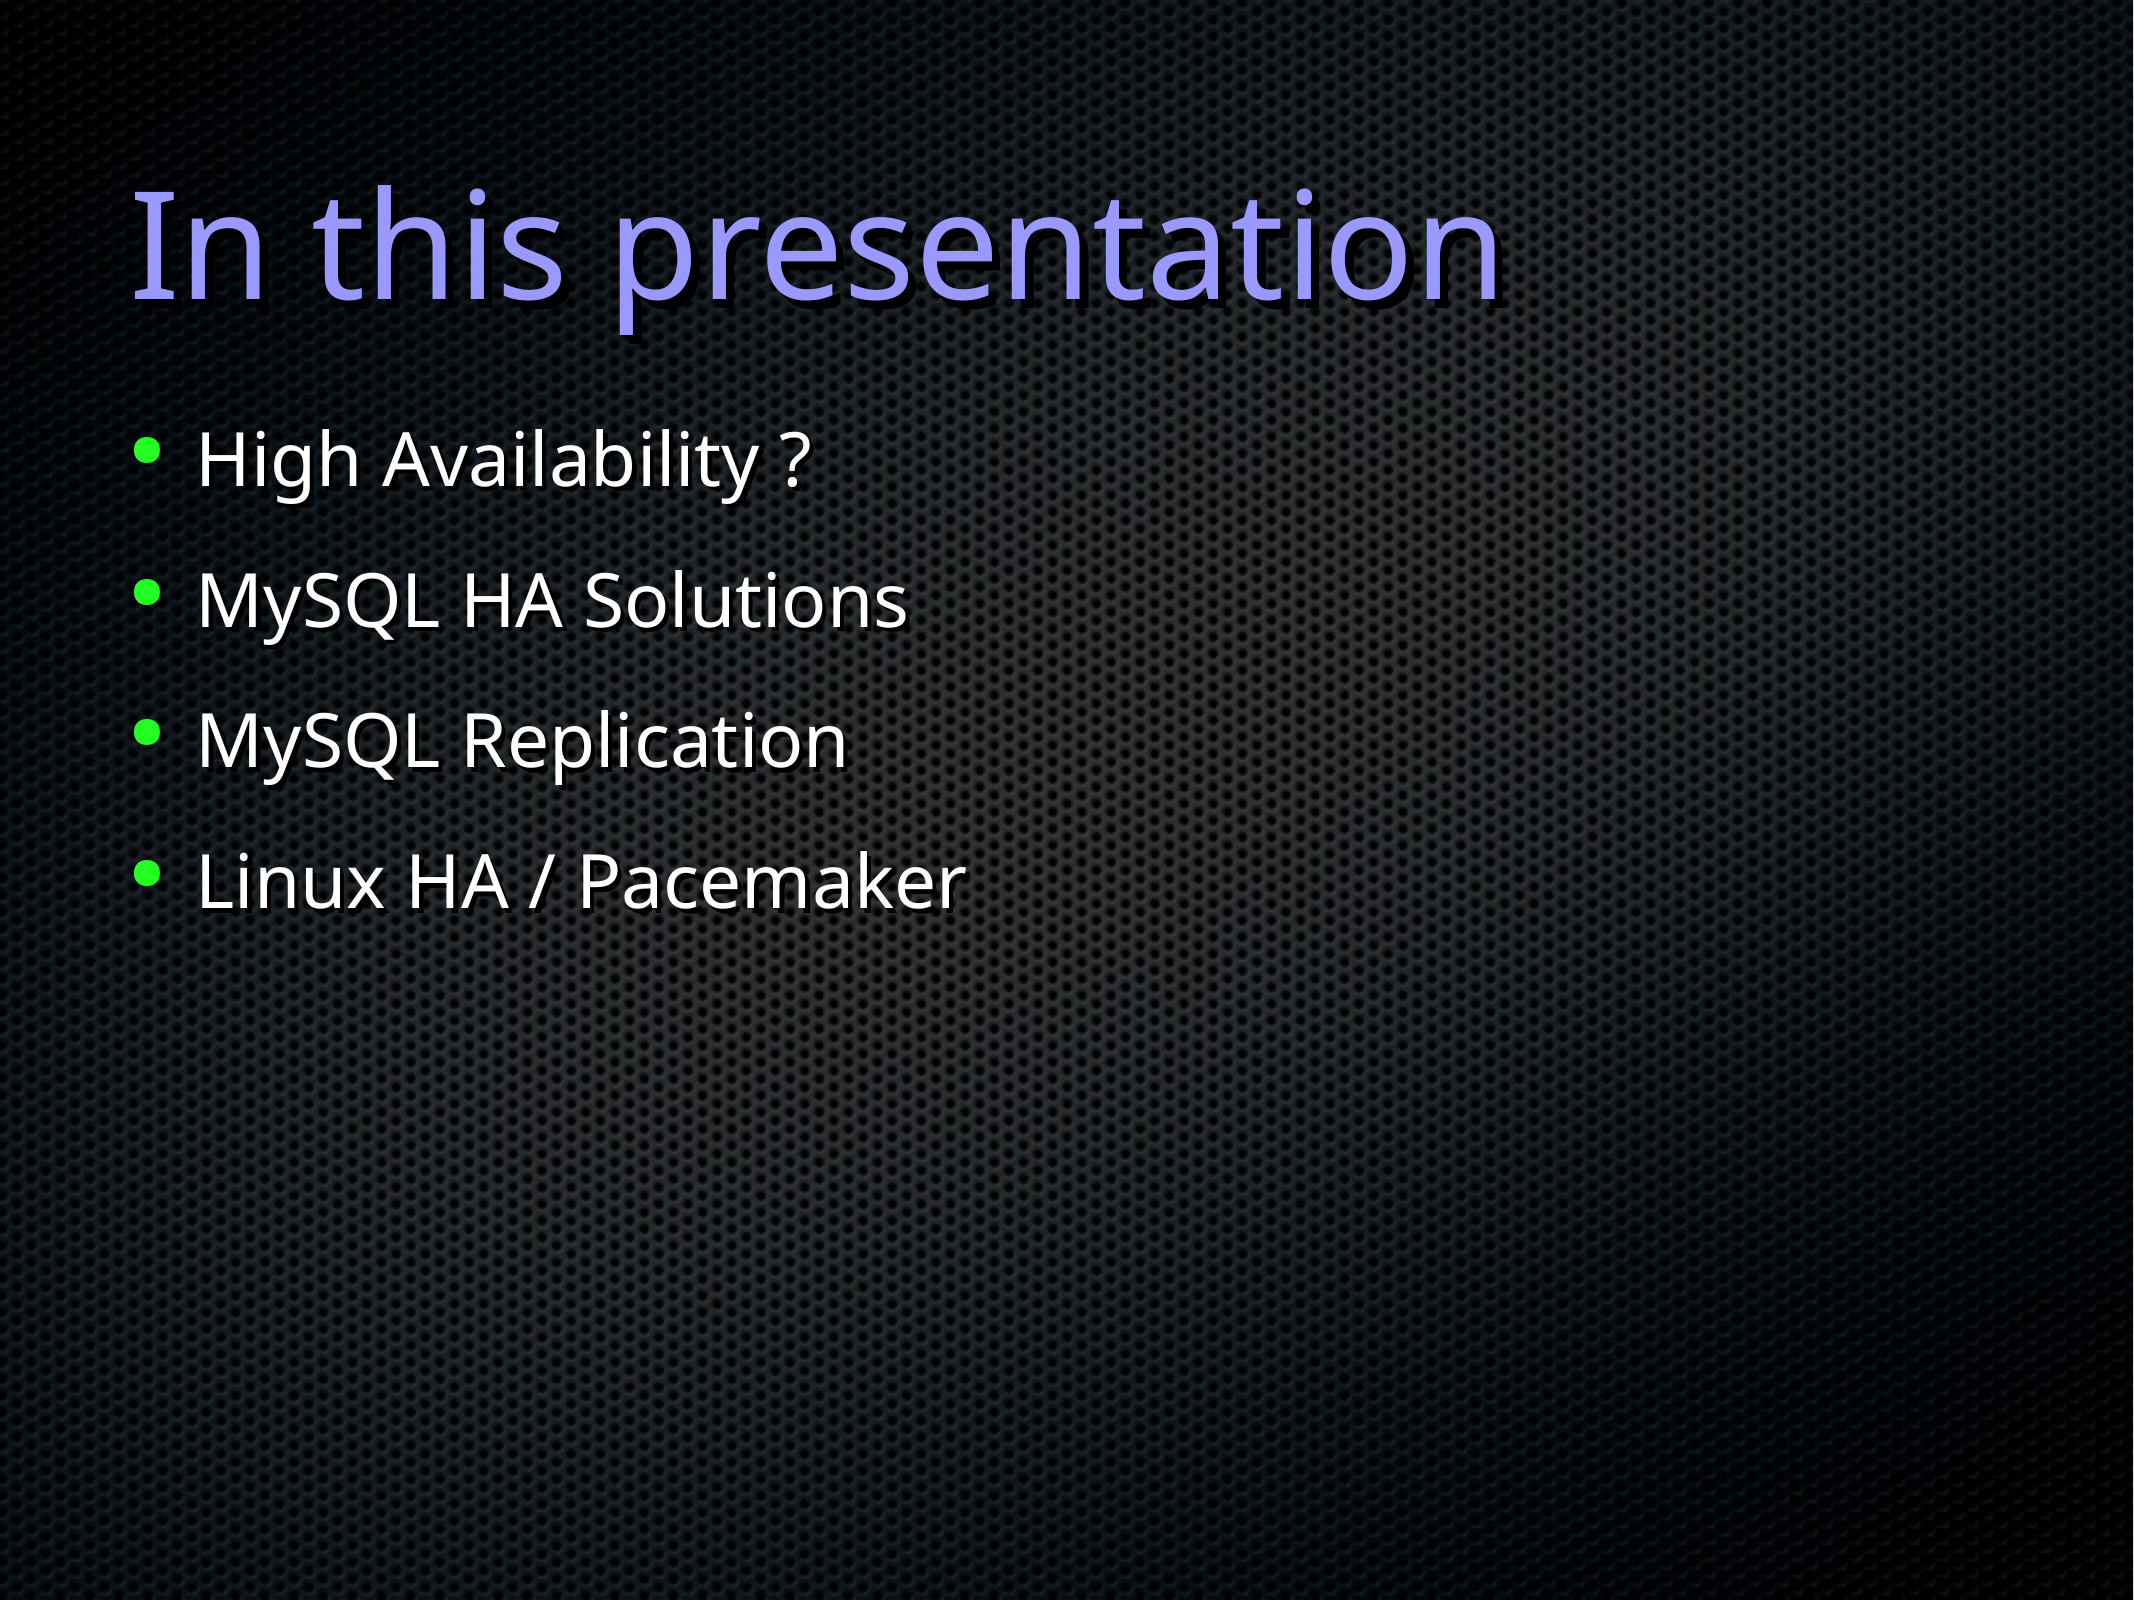

# In this presentation
High Availability ?
MySQL HA Solutions
MySQL Replication
Linux HA / Pacemaker